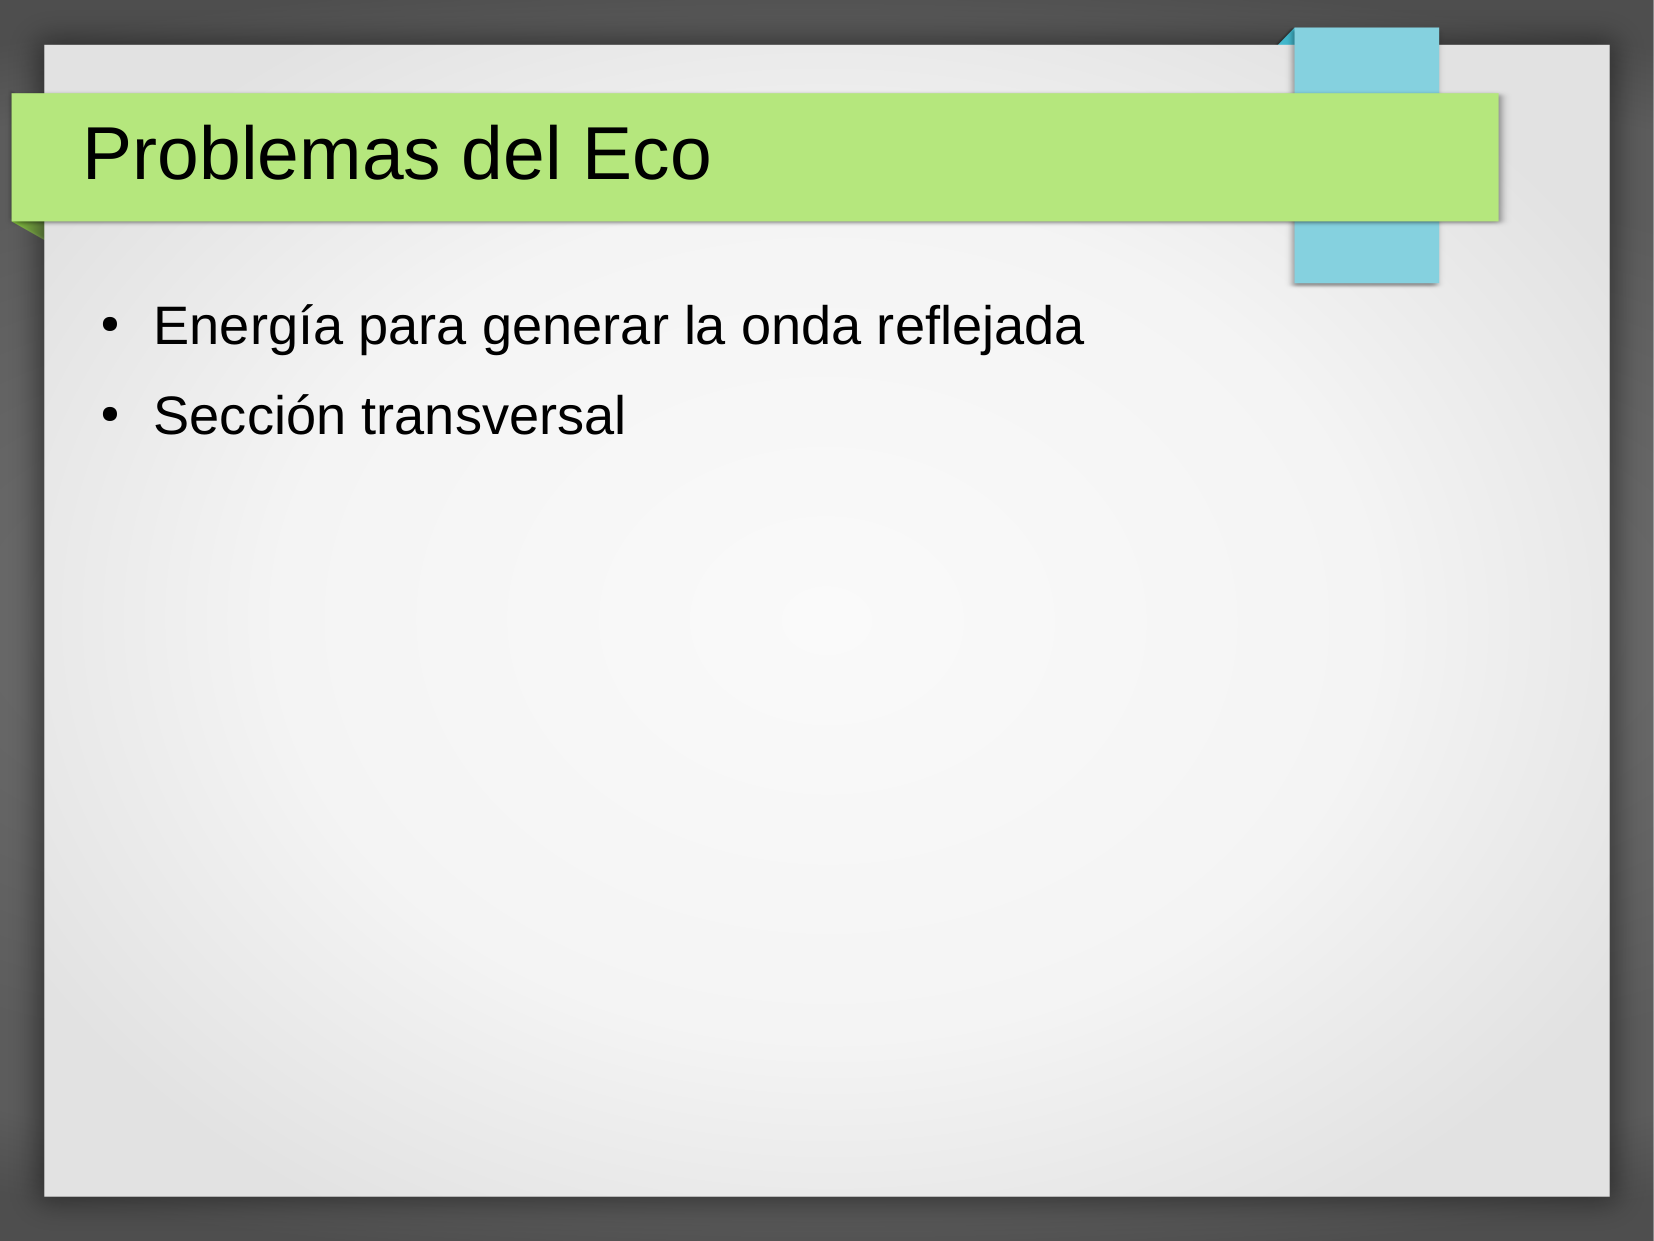

# Problemas del Eco
Energía para generar la onda reflejada
Sección transversal